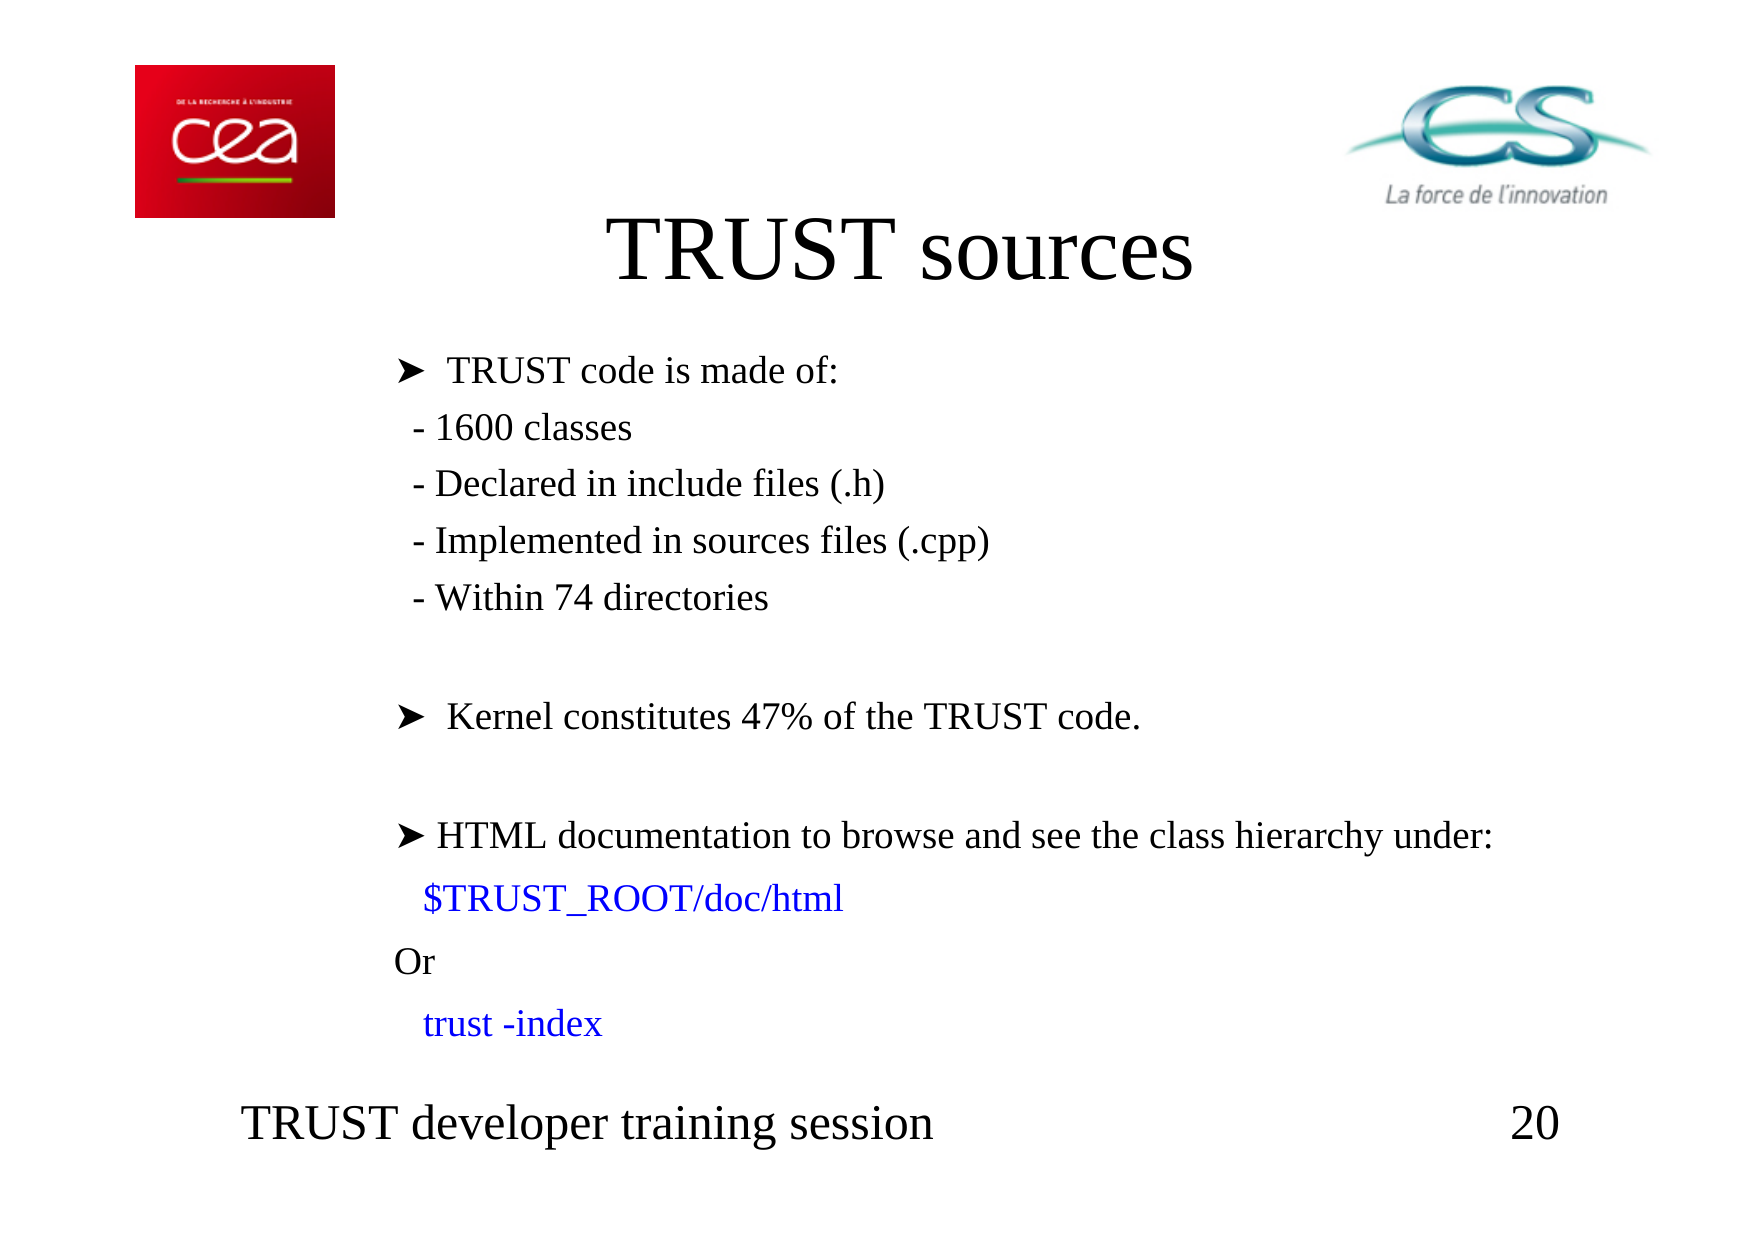

# TRUST sources
ä TRUST code is made of:
- 1600 classes
- Declared in include files (.h)
- Implemented in sources files (.cpp)
- Within 74 directories
ä Kernel constitutes 47% of the TRUST code.
ä HTML documentation to browse and see the class hierarchy under:
 $TRUST_ROOT/doc/html
Or
 trust -index
TRUST developer training session
20